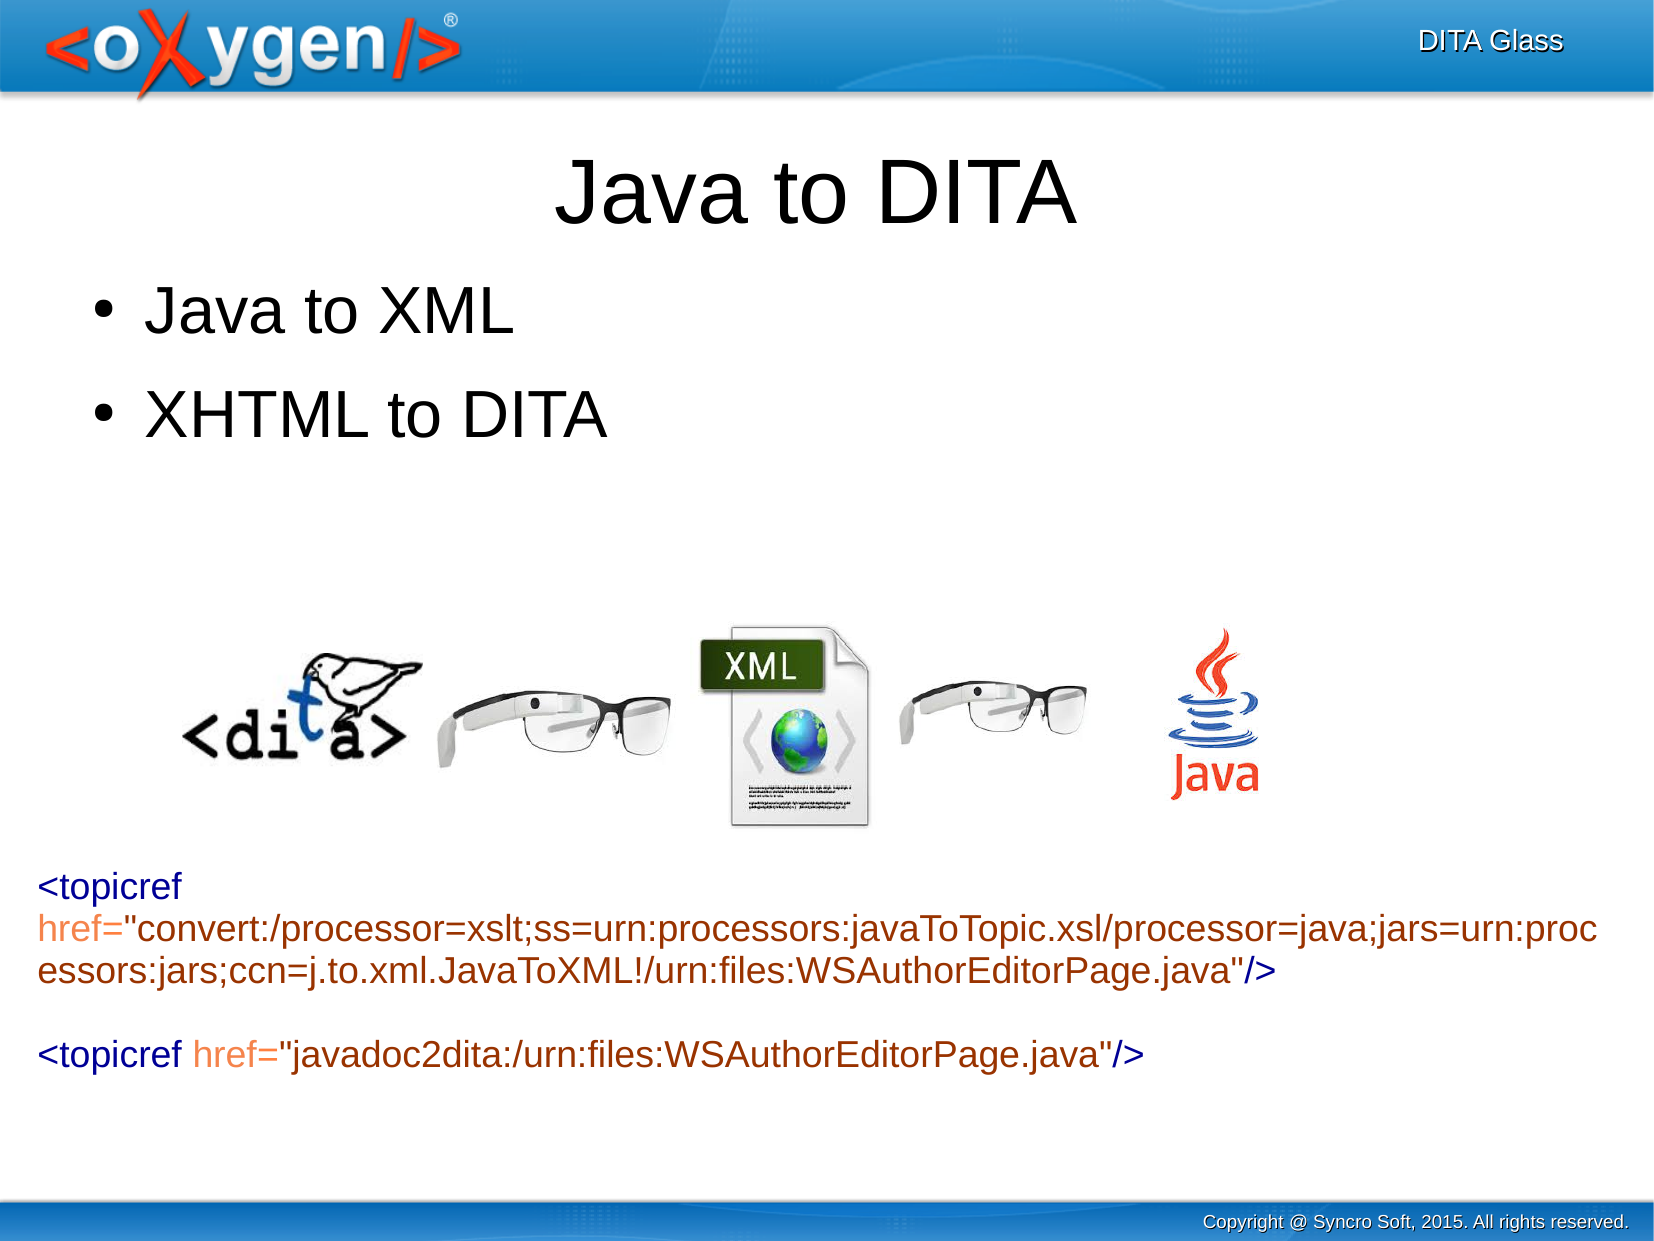

# Java to DITA
Java to XML
XHTML to DITA
<topicref href="convert:/processor=xslt;ss=urn:processors:javaToTopic.xsl/processor=java;jars=urn:processors:jars;ccn=j.to.xml.JavaToXML!/urn:files:WSAuthorEditorPage.java"/>
<topicref href="javadoc2dita:/urn:files:WSAuthorEditorPage.java"/>